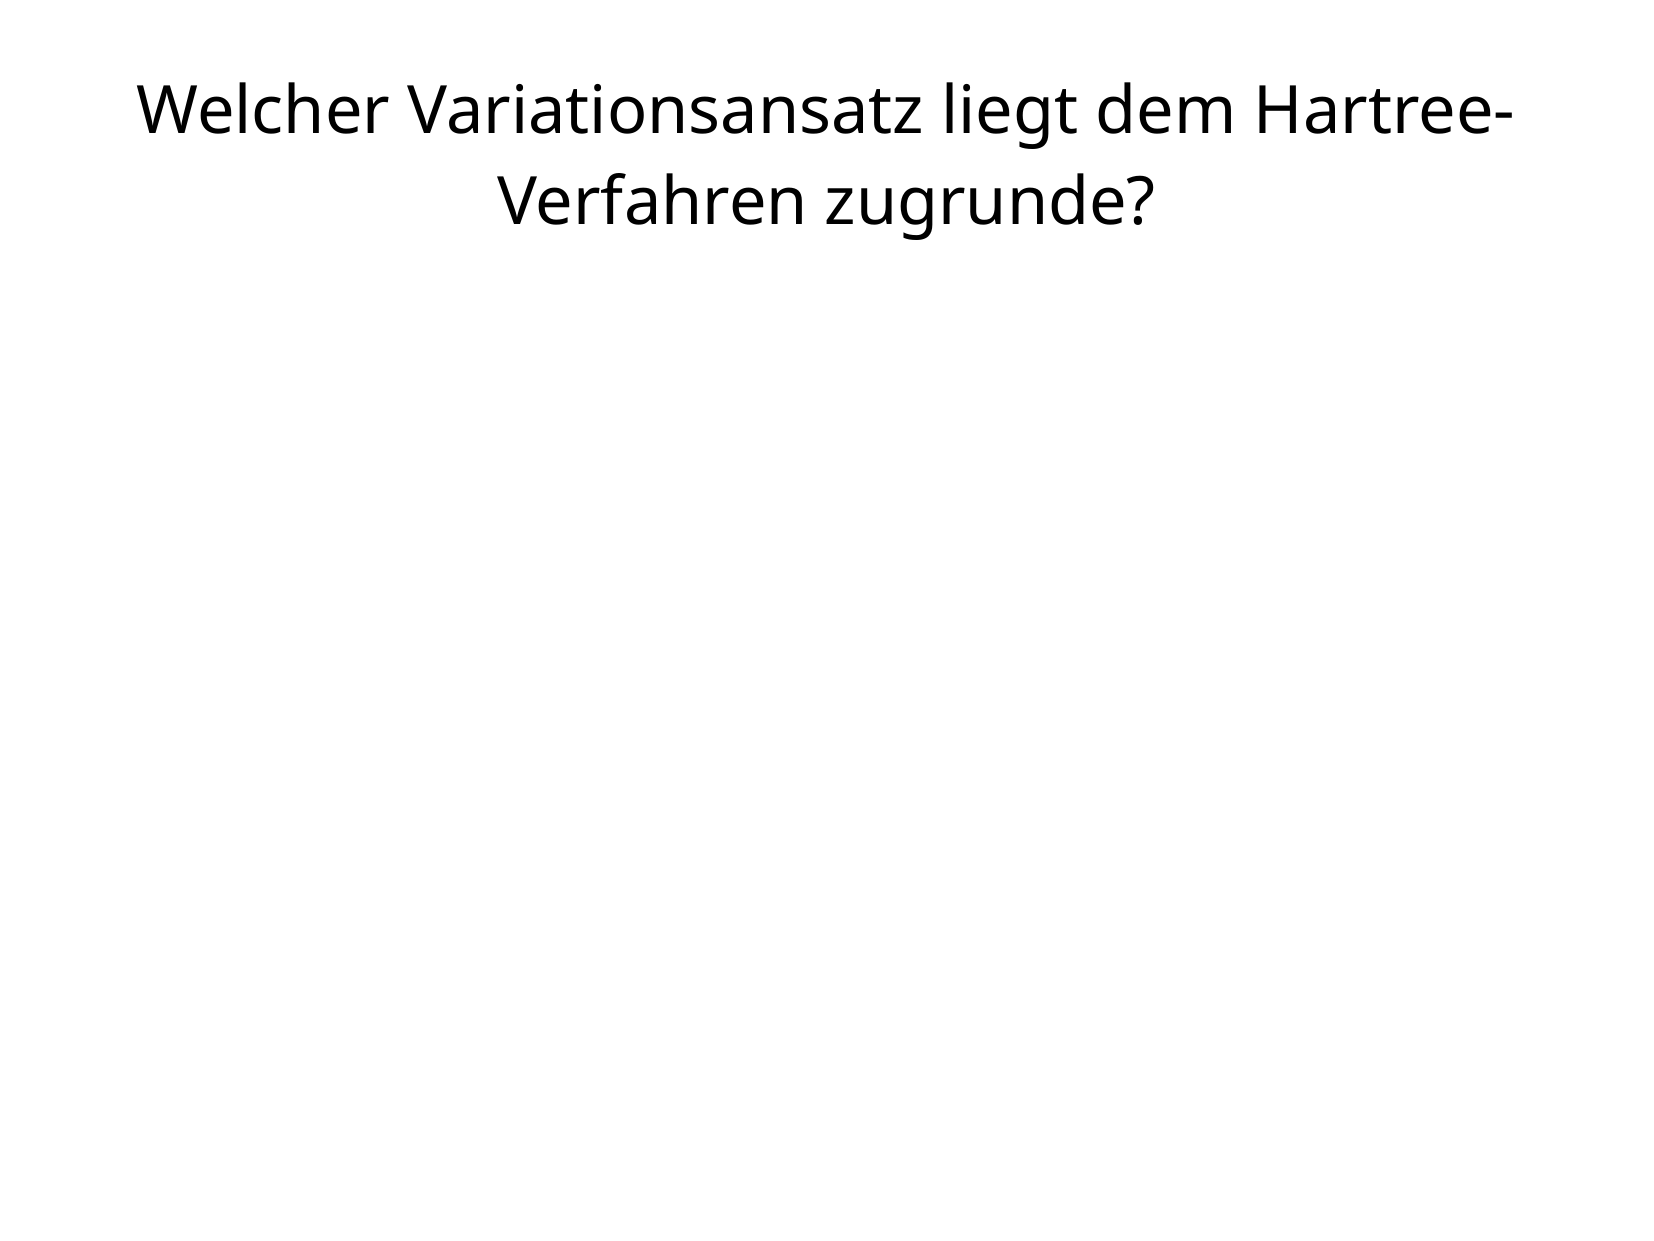

# Welcher Variationsansatz liegt dem Hartree-Verfahren zugrunde?